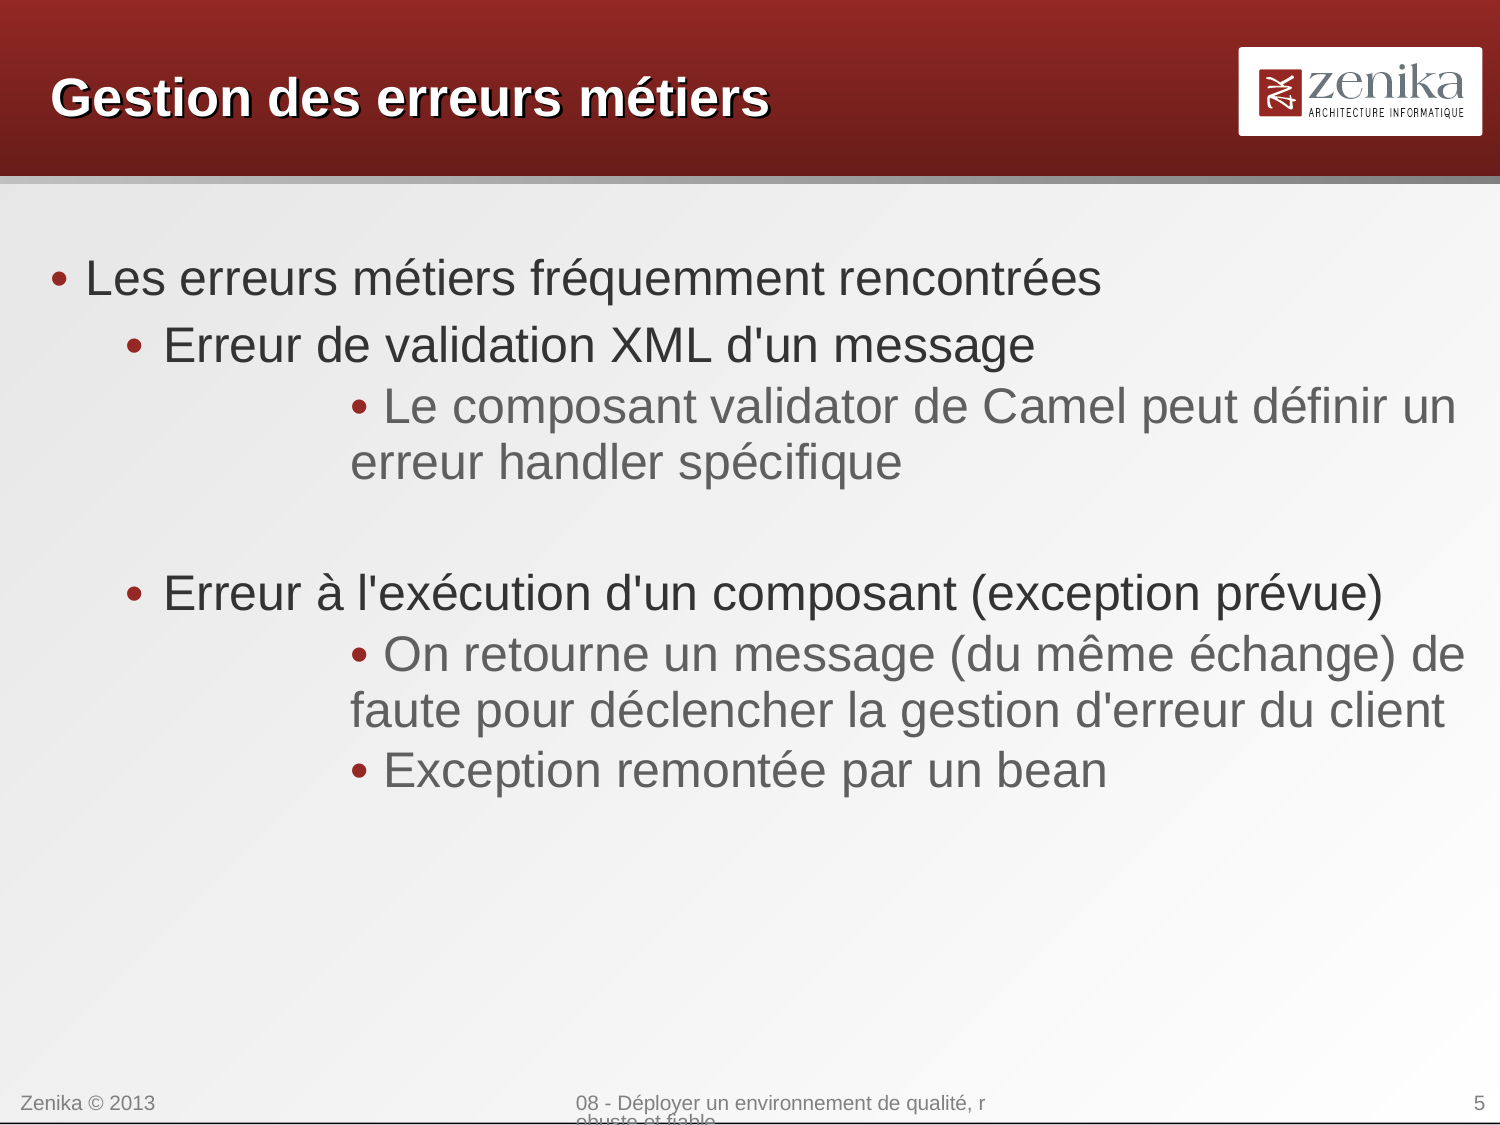

# Gestion des erreurs métiers
Les erreurs métiers fréquemment rencontrées
Erreur de validation XML d'un message
 Le composant validator de Camel peut définir un erreur handler spécifique
Erreur à l'exécution d'un composant (exception prévue)
 On retourne un message (du même échange) de faute pour déclencher la gestion d'erreur du client
 Exception remontée par un bean